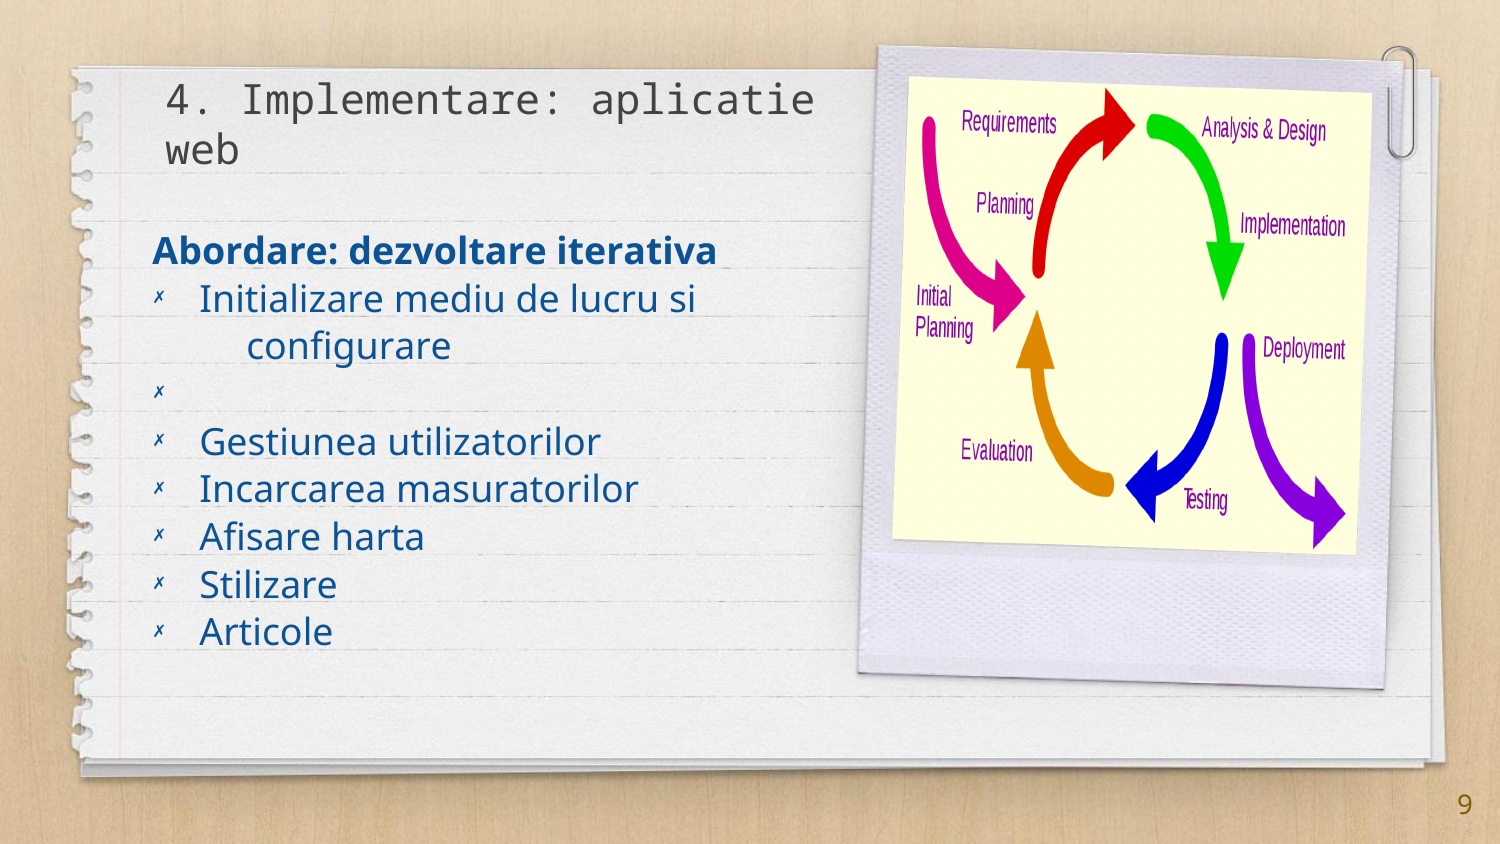

# 4. Implementare: aplicatie web
Abordare: dezvoltare iterativa
Initializare mediu de lucru si configurare
Gestiunea utilizatorilor
Incarcarea masuratorilor
Afisare harta
Stilizare
Articole